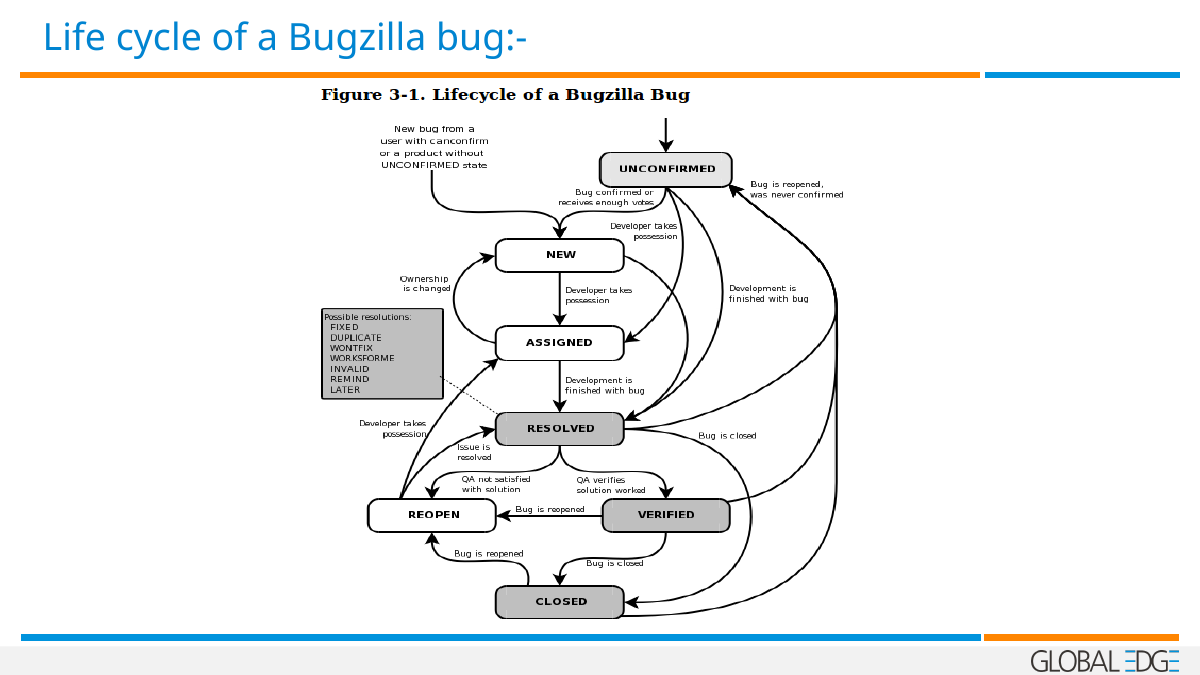

# Life cycle of a Bugzilla bug:-